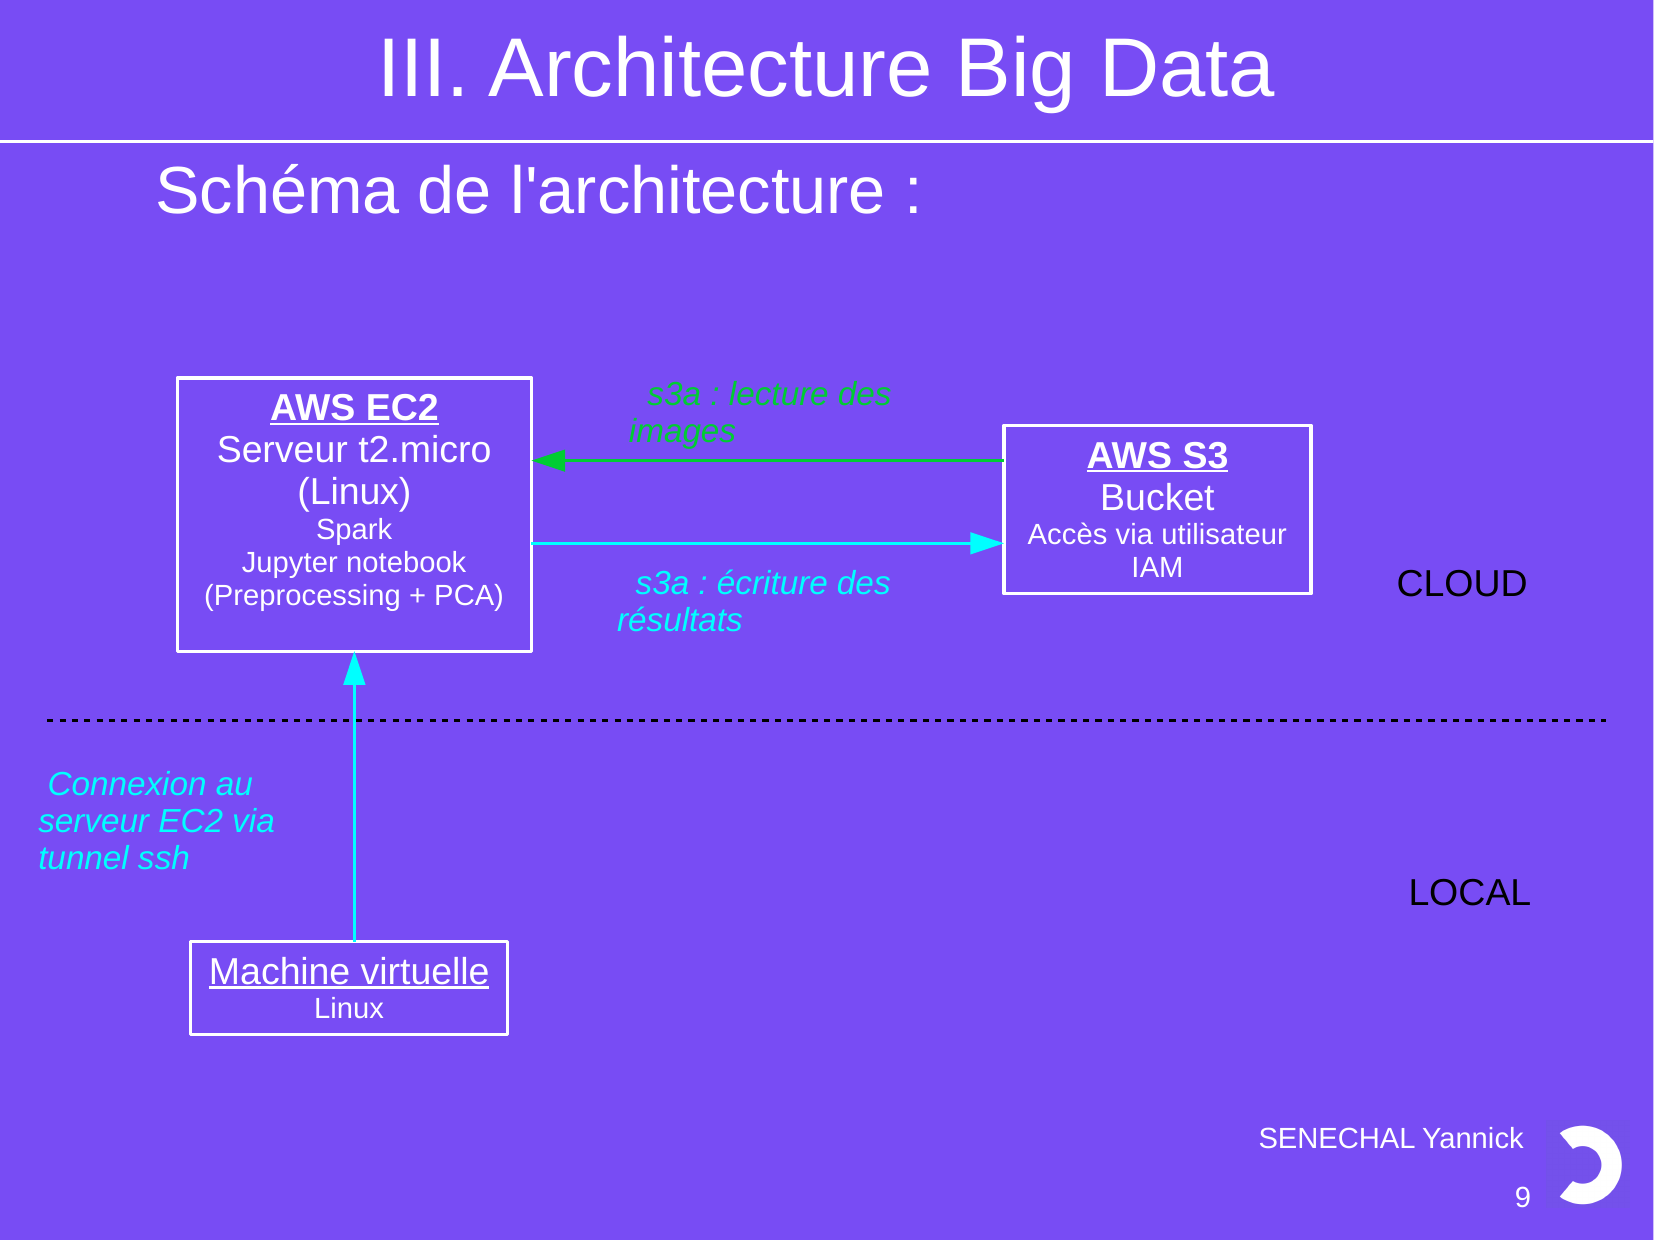

# III. Architecture Big Data
Schéma de l'architecture :
 s3a : lecture des images
AWS EC2
Serveur t2.micro (Linux)
Spark
Jupyter notebook (Preprocessing + PCA)
AWS S3
Bucket
Accès via utilisateur IAM
CLOUD
 s3a : écriture des résultats
 Connexion au serveur EC2 via tunnel ssh
LOCAL
Machine virtuelle
Linux
SENECHAL Yannick
9